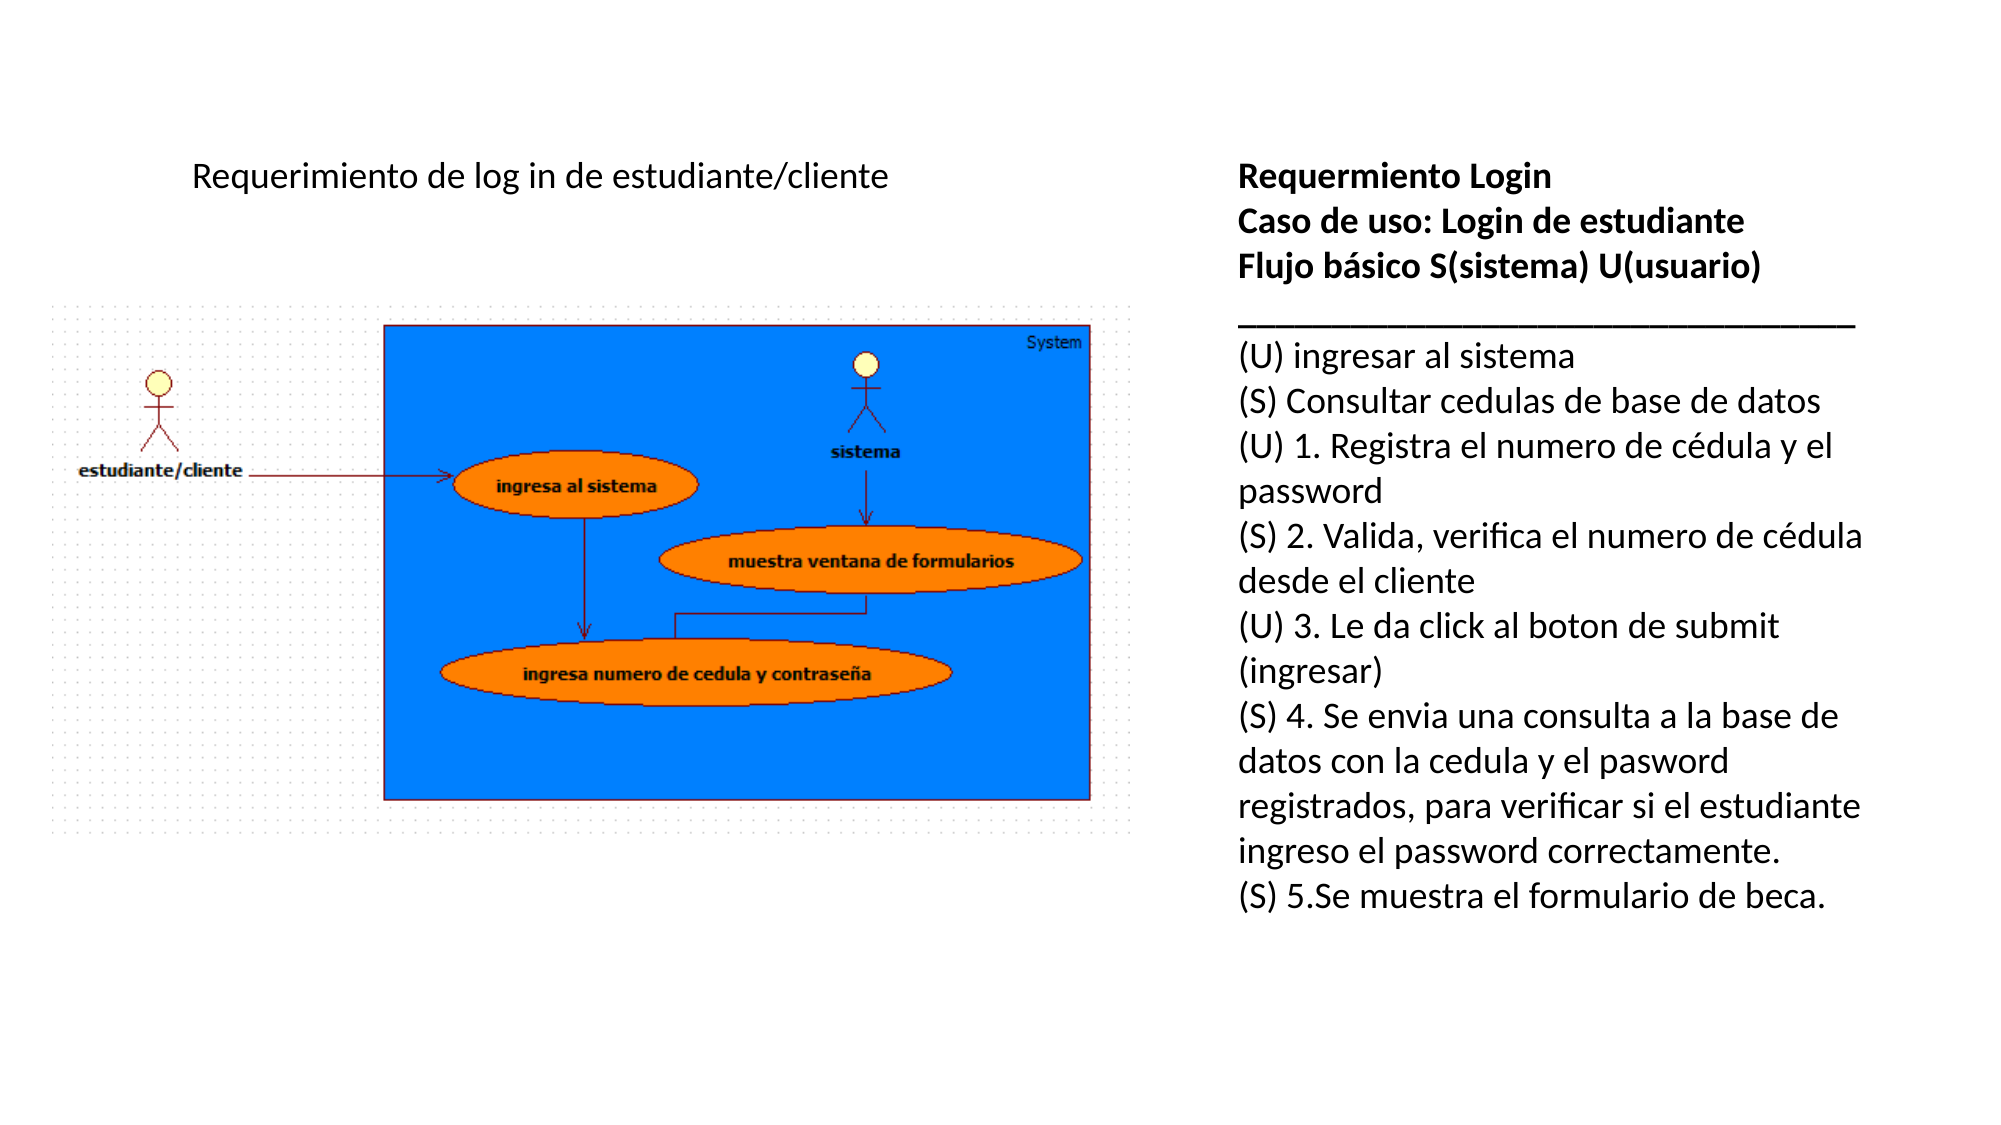

Requerimiento de log in de estudiante/cliente
Requermiento Login
Caso de uso: Login de estudiante
Flujo básico S(sistema) U(usuario)
_________________________________
(U) ingresar al sistema
(S) Consultar cedulas de base de datos
(U) 1. Registra el numero de cédula y el password
(S) 2. Valida, verifica el numero de cédula desde el cliente
(U) 3. Le da click al boton de submit (ingresar)
(S) 4. Se envia una consulta a la base de datos con la cedula y el pasword registrados, para verificar si el estudiante ingreso el password correctamente.
(S) 5.Se muestra el formulario de beca.